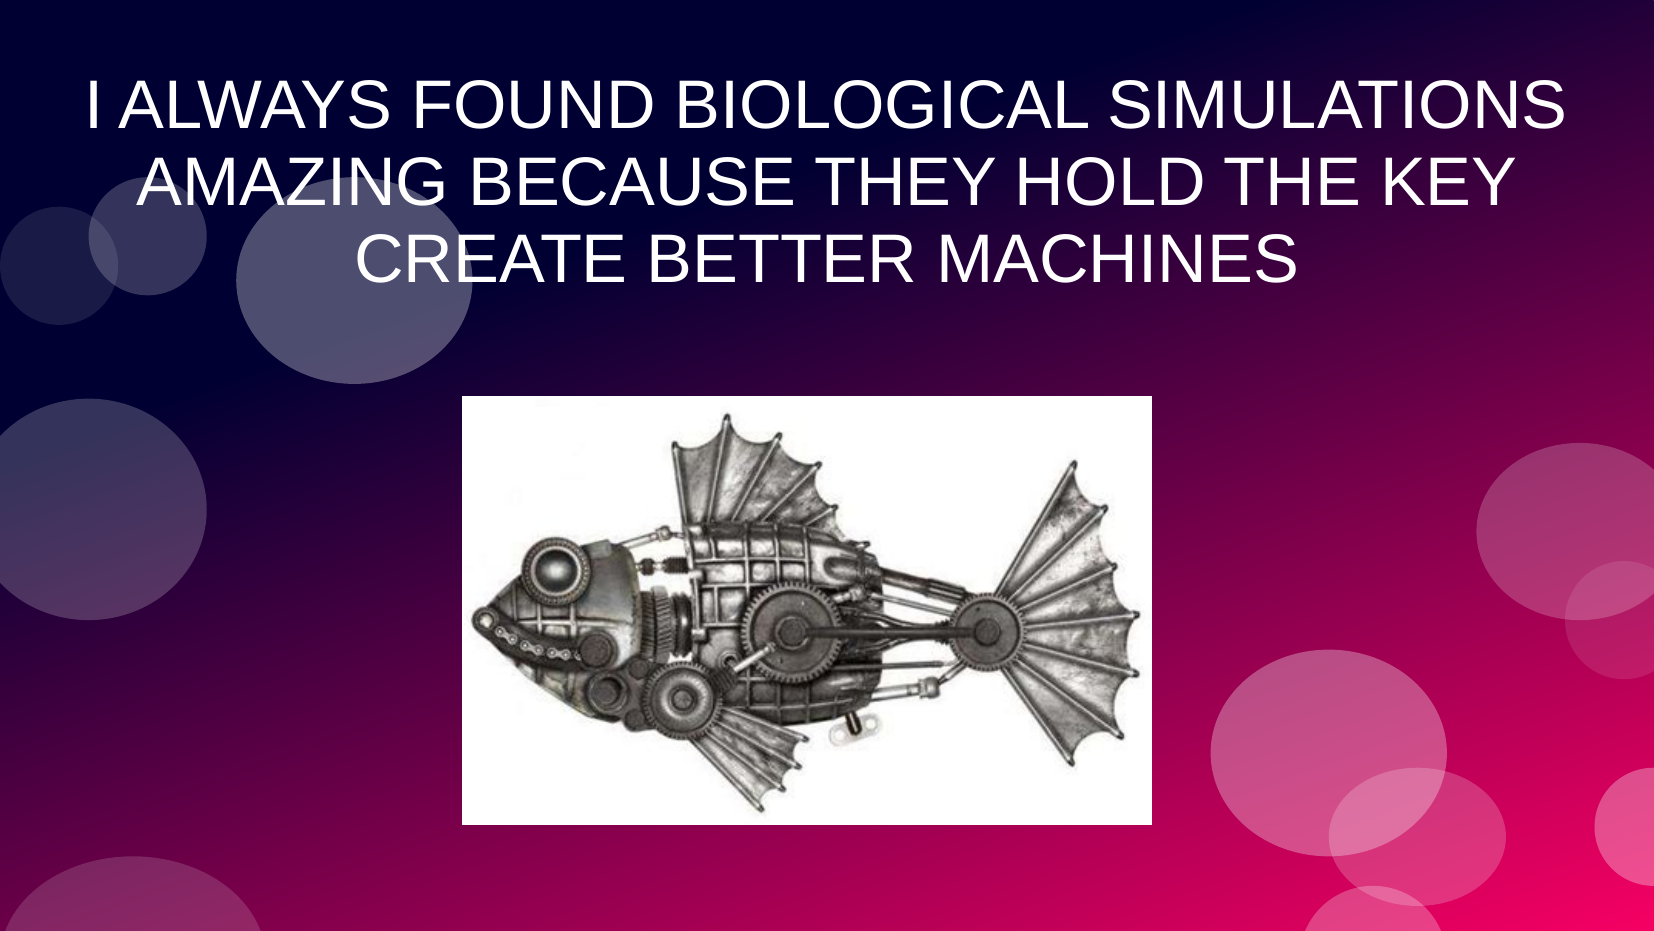

# I ALWAYS FOUND BIOLOGICAL SIMULATIONS AMAZING BECAUSE THEY HOLD THE KEY CREATE BETTER MACHINES